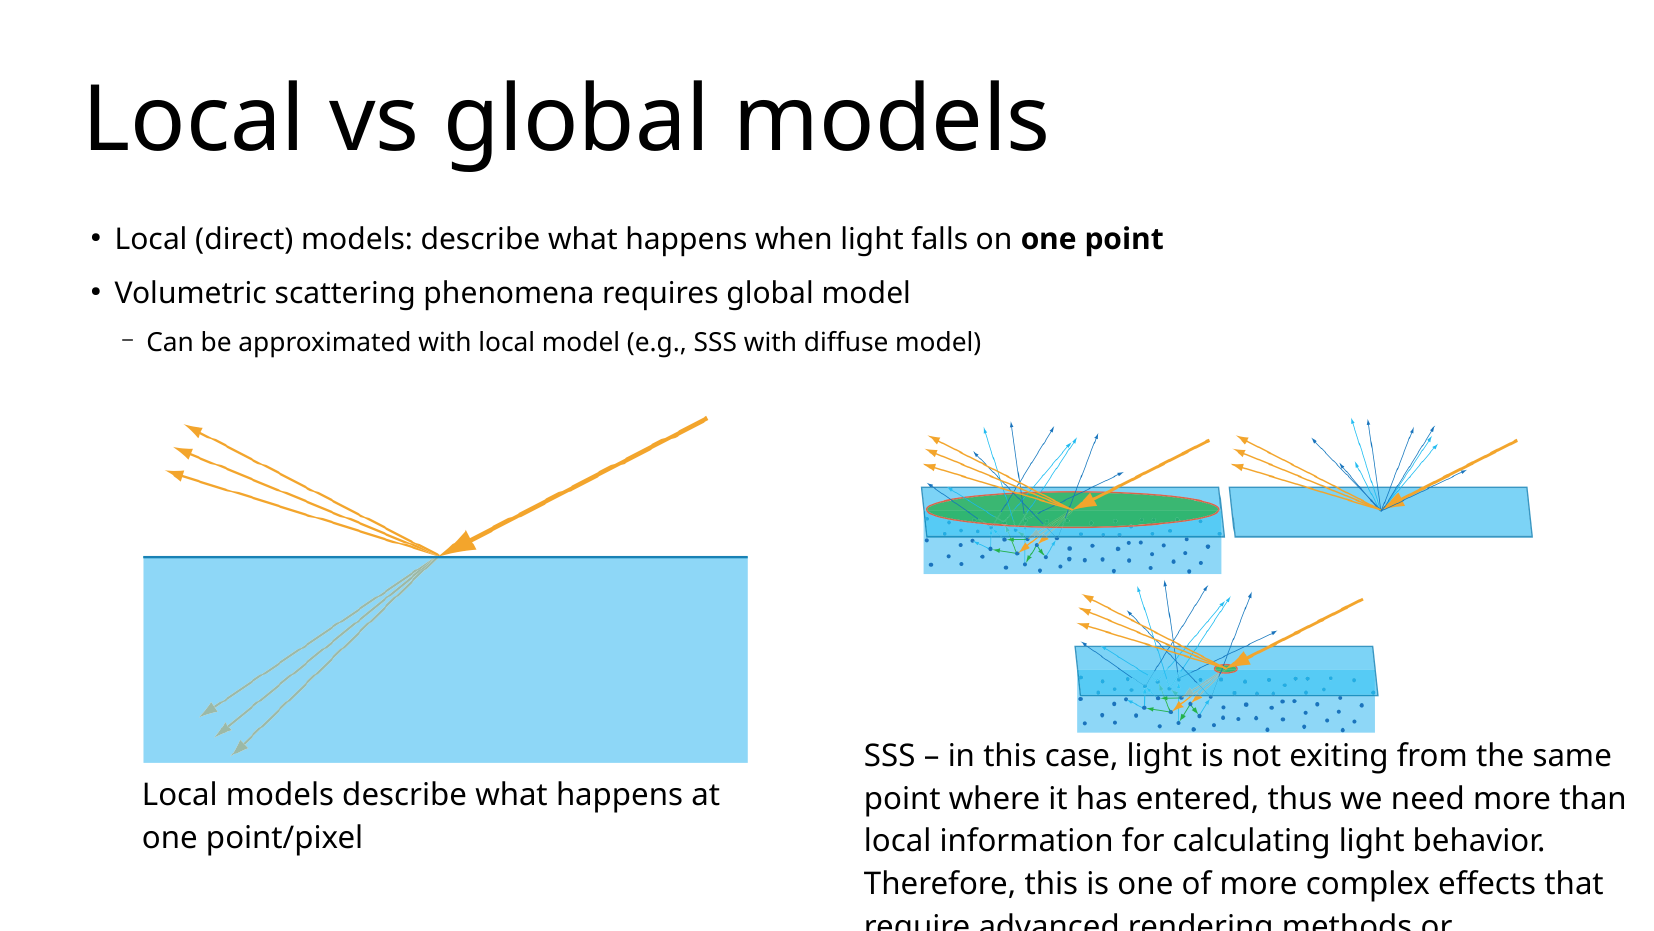

# Local vs global models
Local (direct) models: describe what happens when light falls on one point
Volumetric scattering phenomena requires global model
Can be approximated with local model (e.g., SSS with diffuse model)
SSS – in this case, light is not exiting from the same point where it has entered, thus we need more than local information for calculating light behavior. Therefore, this is one of more complex effects that require advanced rendering methods or approximation methods.
Local models describe what happens at one point/pixel